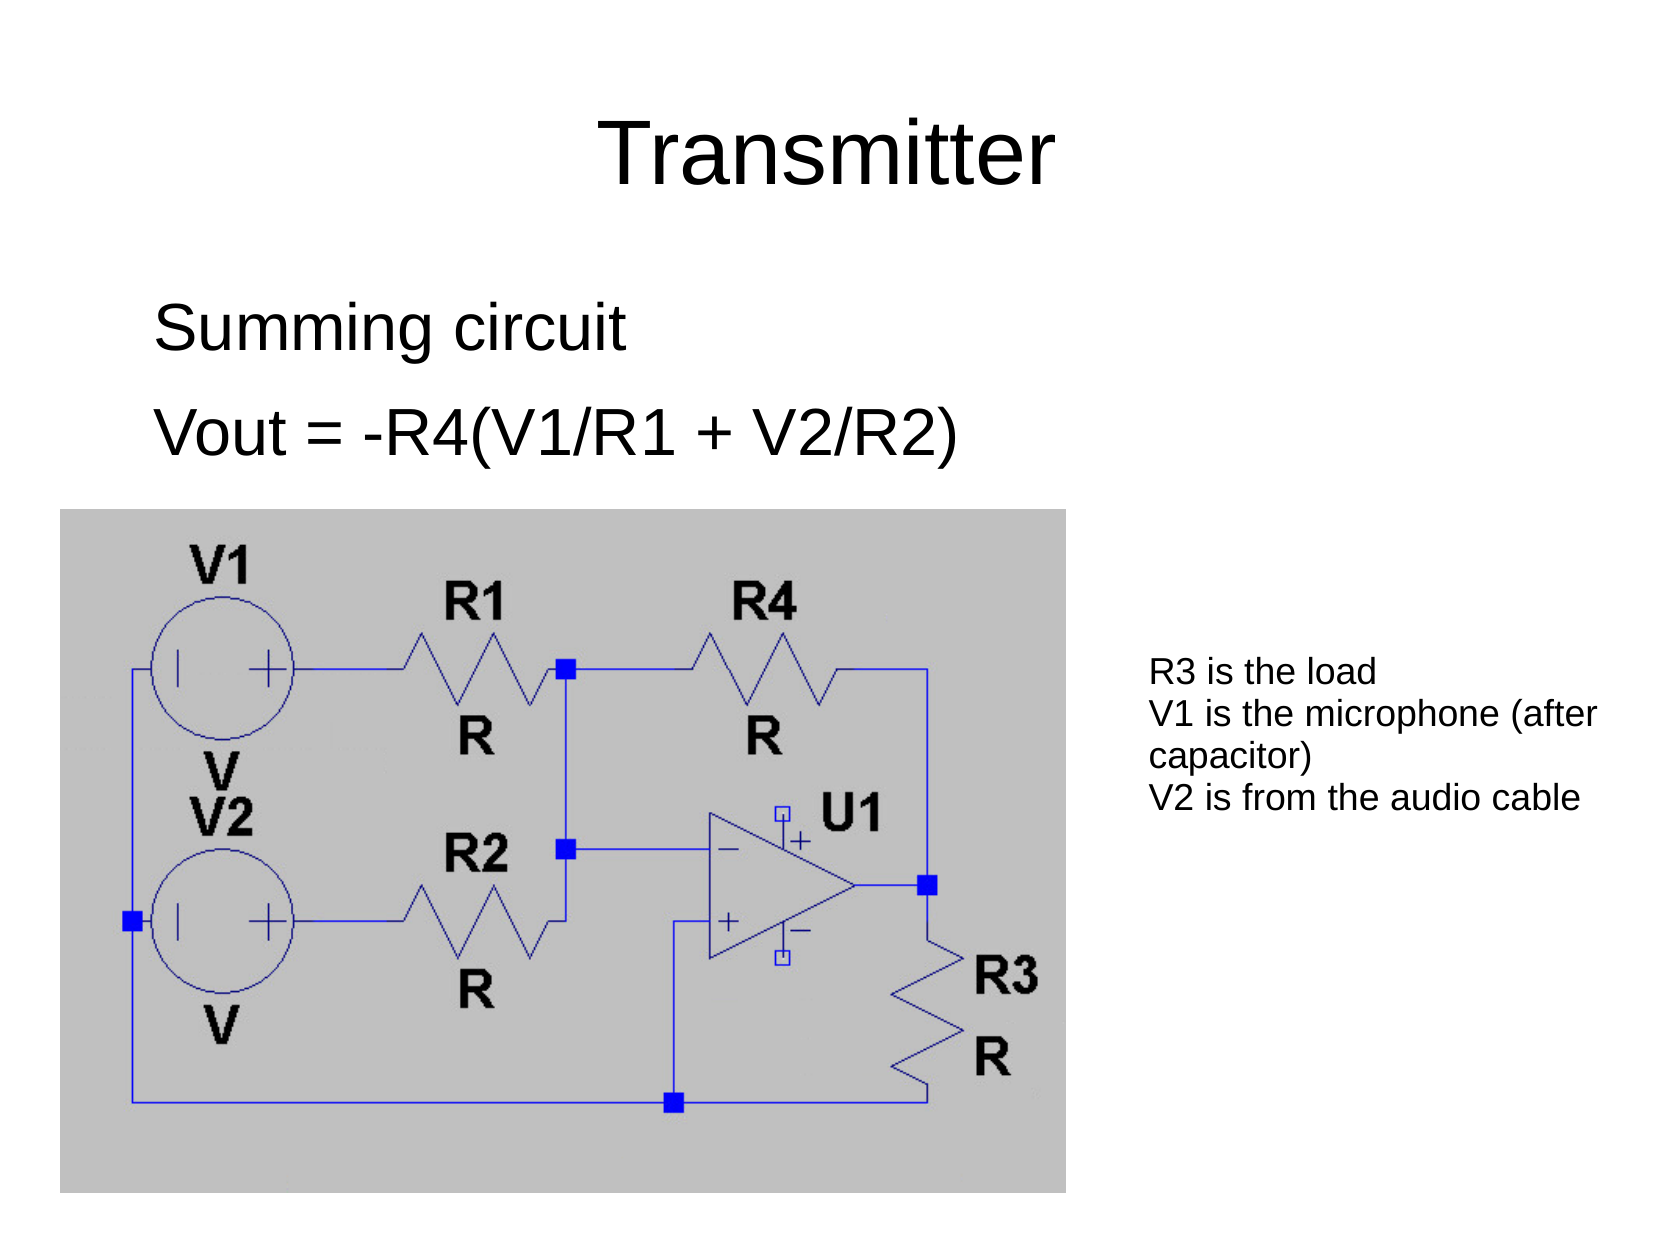

# Transmitter
Summing circuit
Vout = -R4(V1/R1 + V2/R2)
R3 is the load
V1 is the microphone (after capacitor)
V2 is from the audio cable